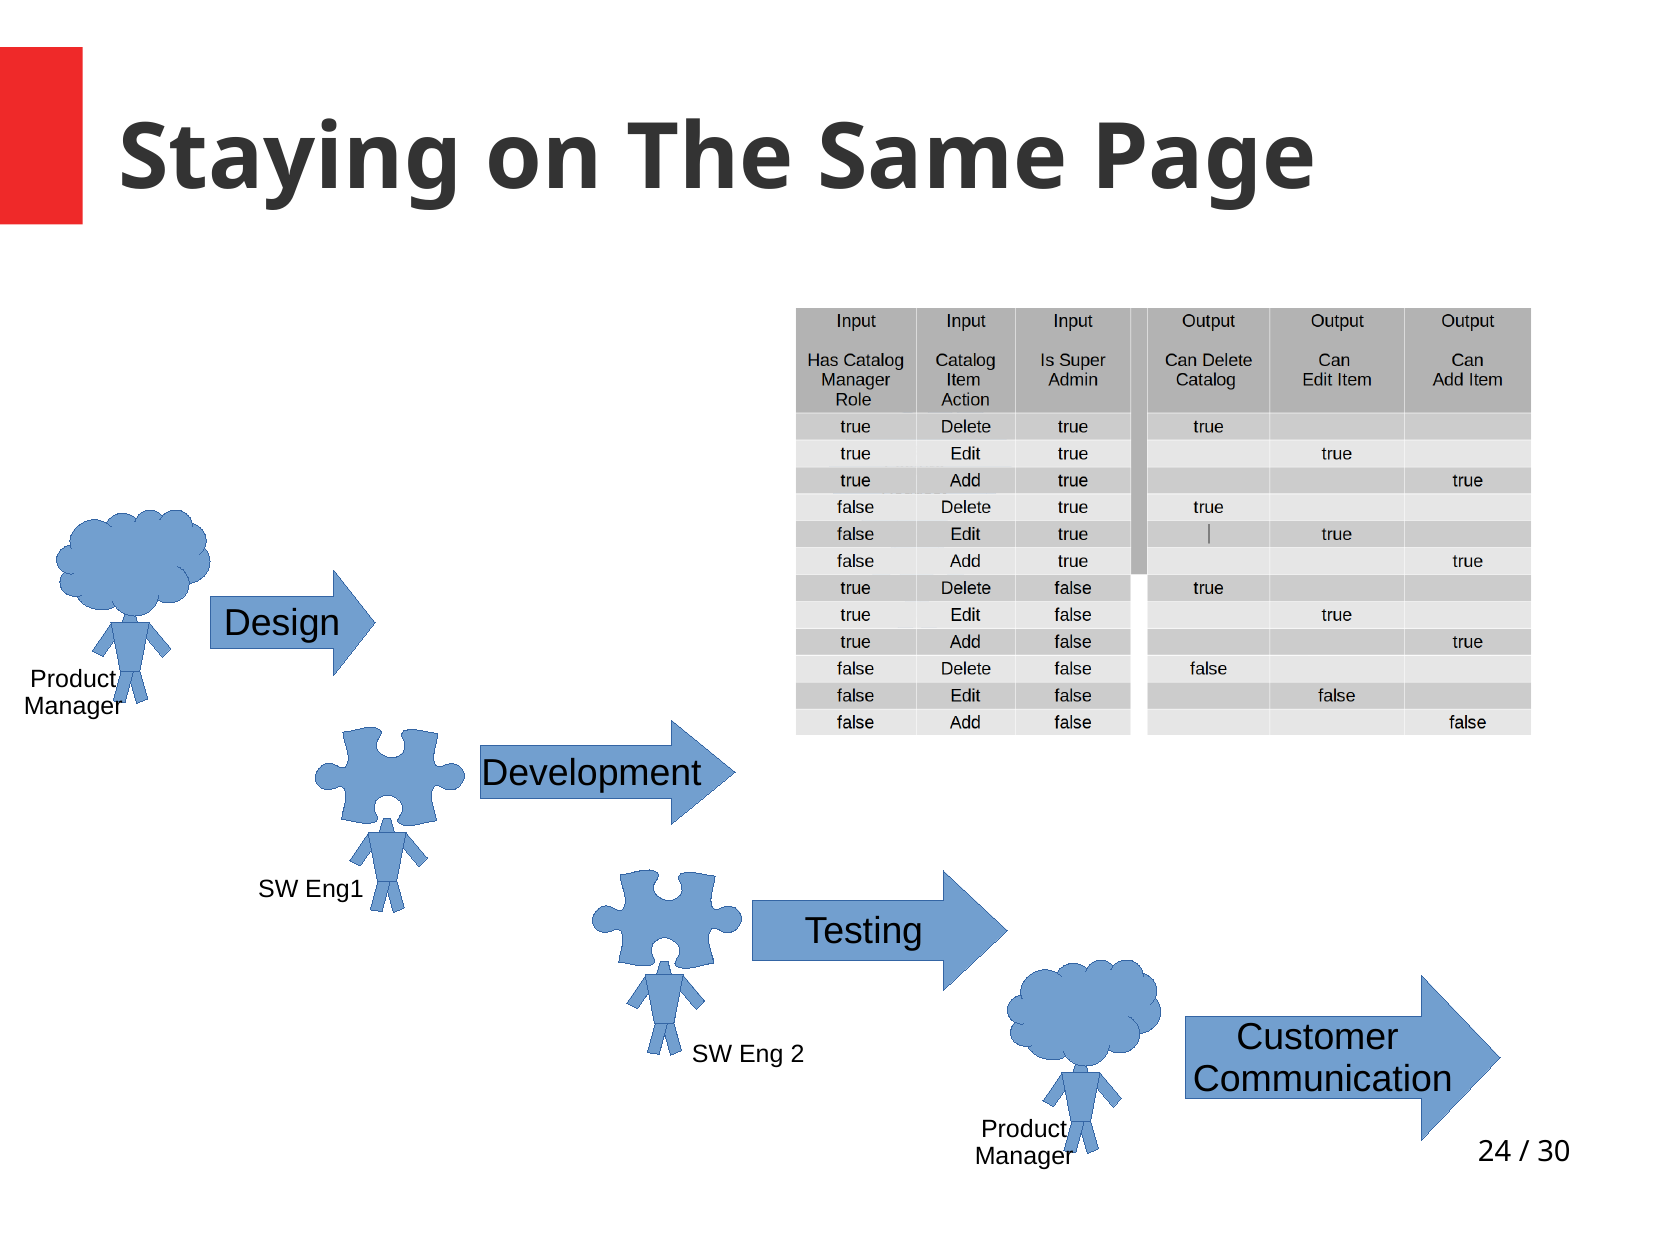

# Staying on The Same Page
Design
Product
Manager
Development
SW Eng1
Testing
Customer
Communication
SW Eng 2
Product
Manager
24